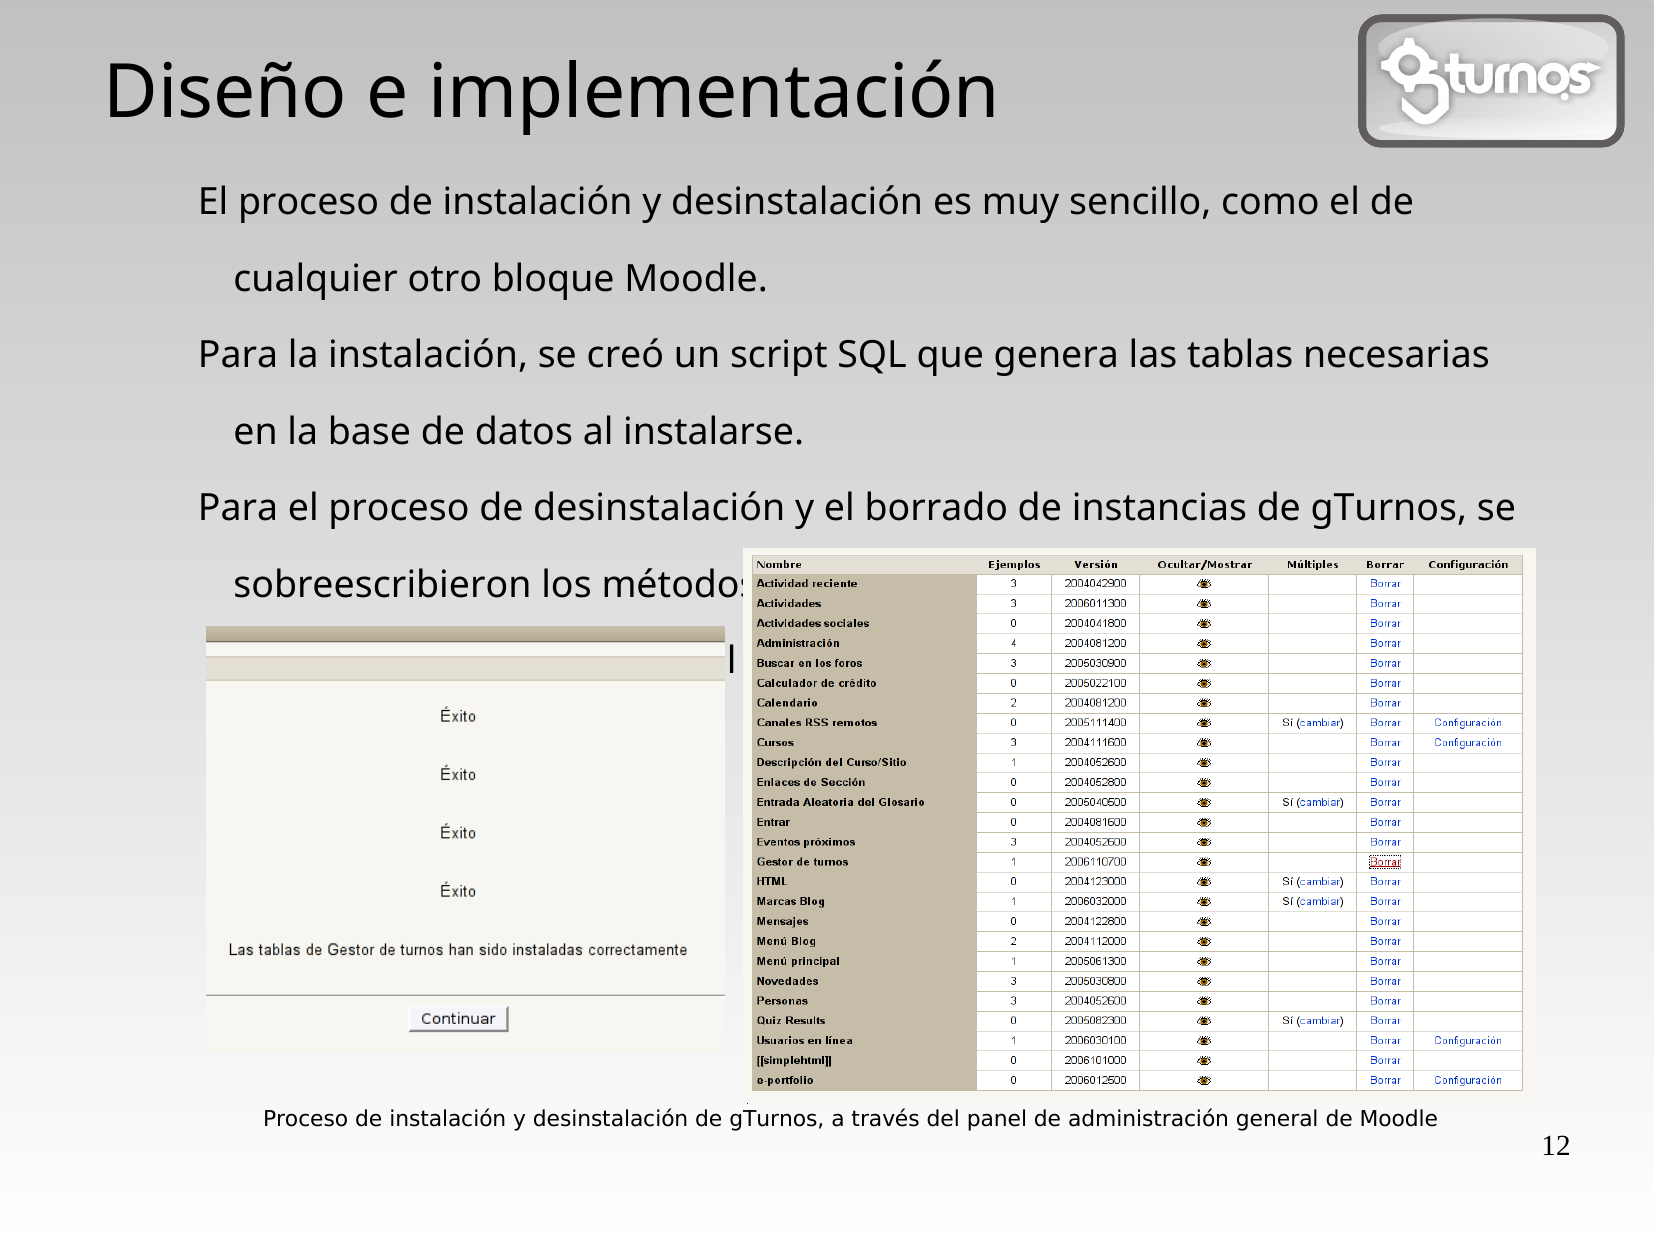

Diseño e implementación
El proceso de instalación y desinstalación es muy sencillo, como el de cualquier otro bloque Moodle.
Para la instalación, se creó un script SQL que genera las tablas necesarias en la base de datos al instalarse.
Para el proceso de desinstalación y el borrado de instancias de gTurnos, se sobreescribieron los métodos de la clase para que ejecuten las sentencias SQL necesarias al borrar.
Proceso de instalación y desinstalación de gTurnos, a través del panel de administración general de Moodle
12